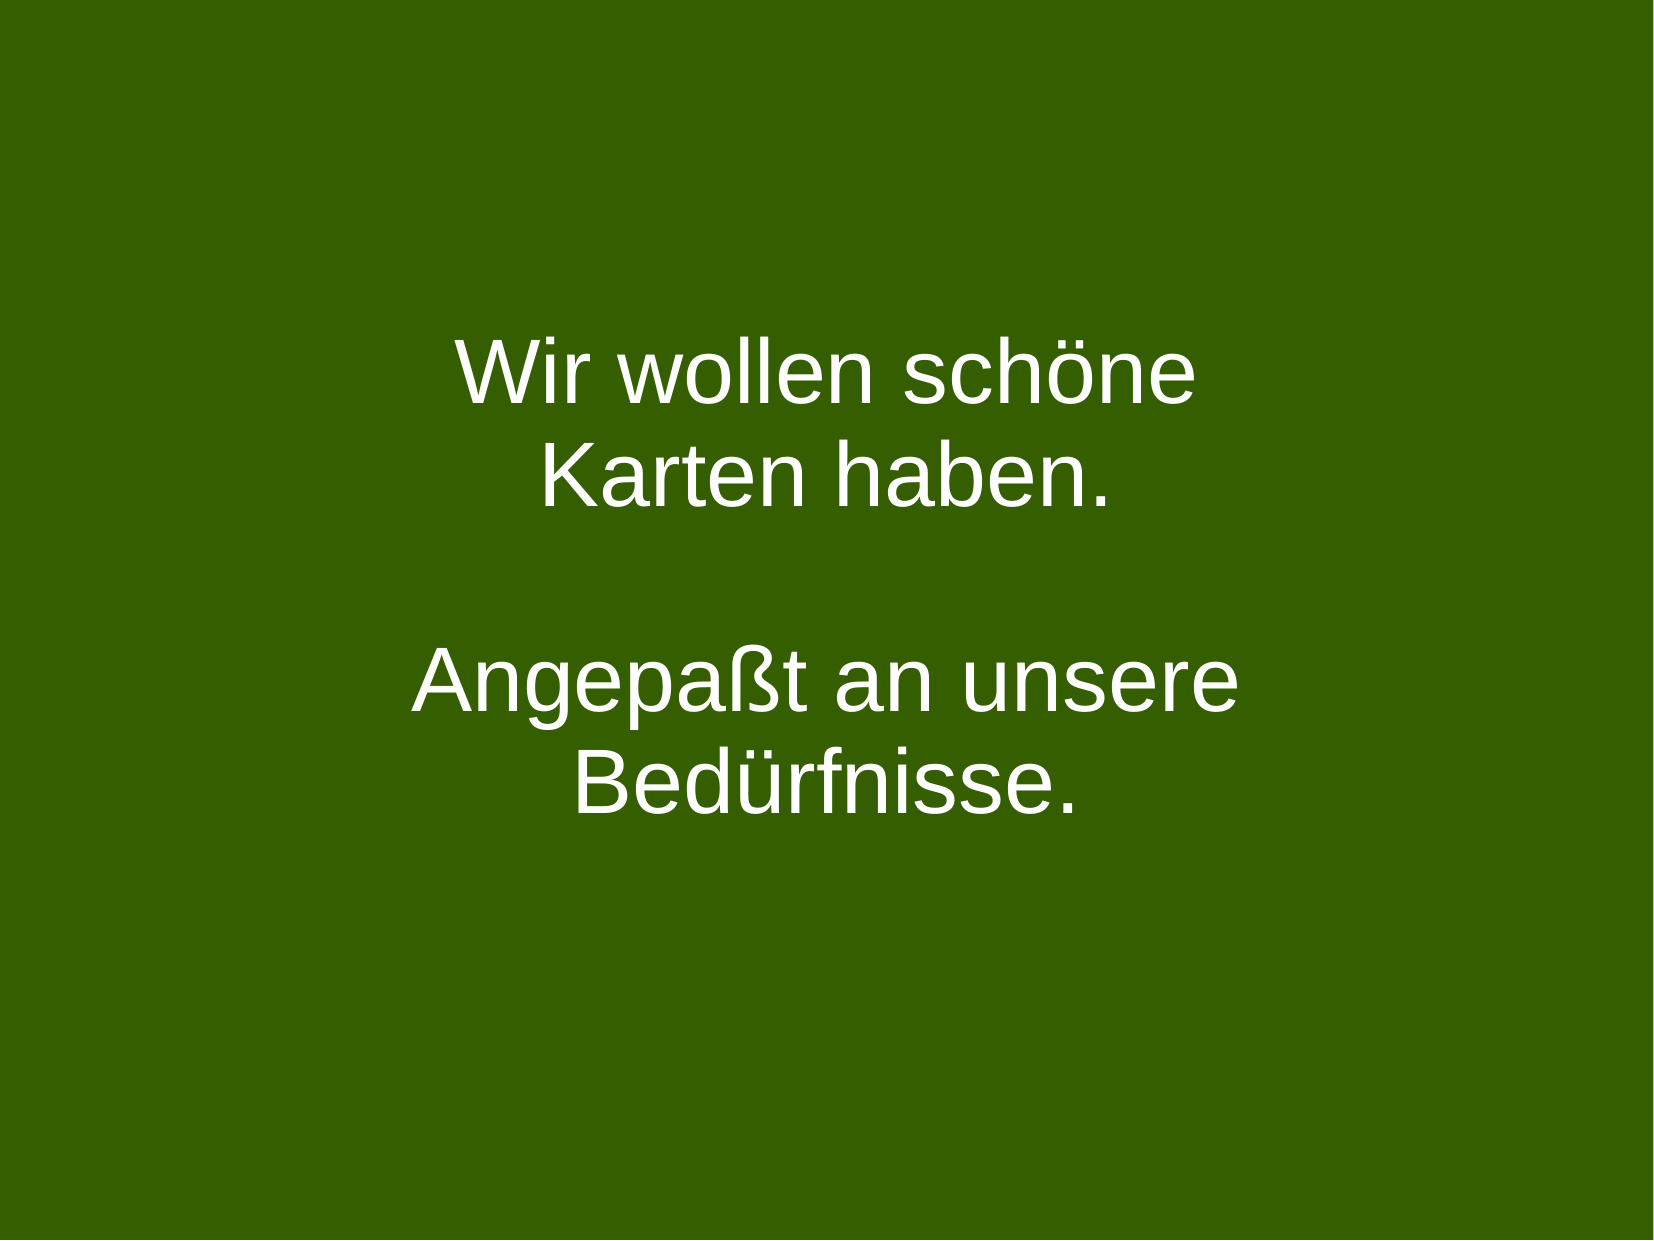

# Wir wollen schöne Karten haben. Angepaßt an unsere Bedürfnisse.